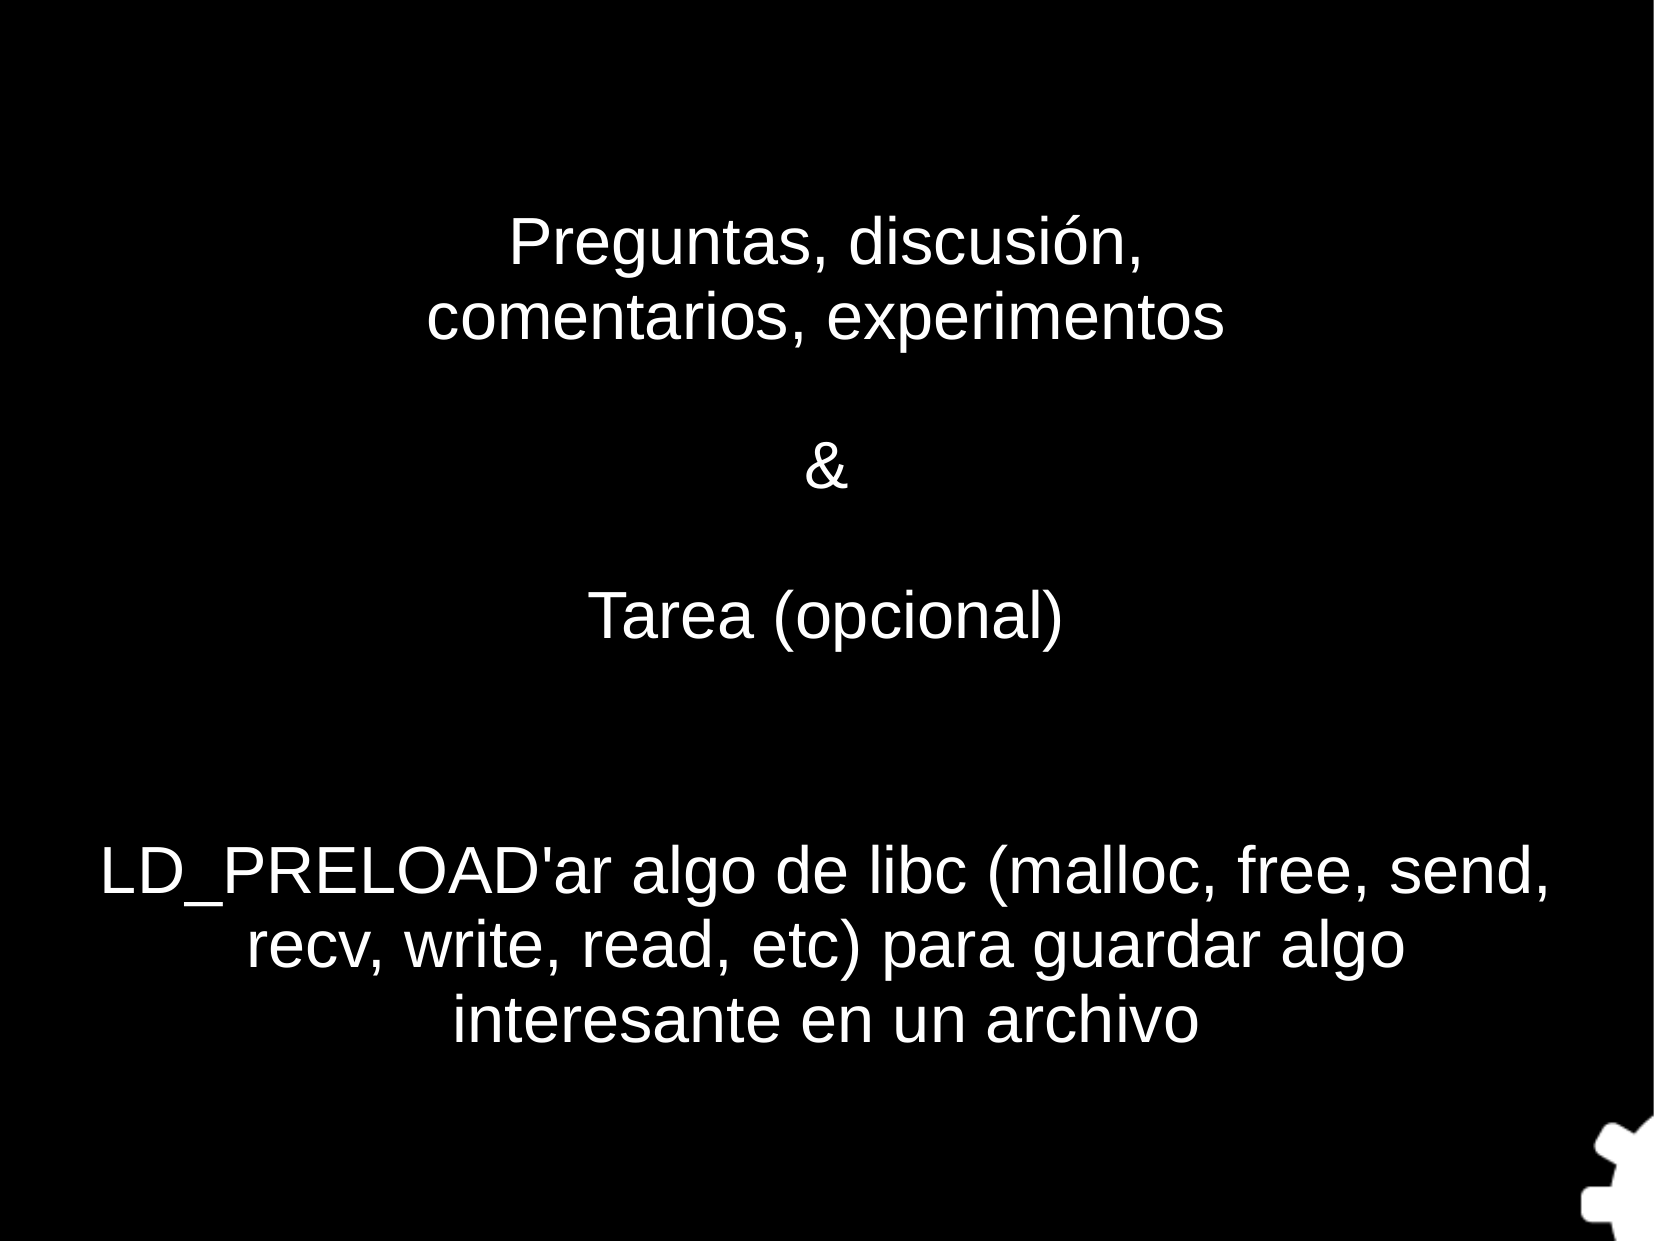

# Preguntas, discusión, comentarios, experimentos
&
Tarea (opcional)
LD_PRELOAD'ar algo de libc (malloc, free, send, recv, write, read, etc) para guardar algo interesante en un archivo